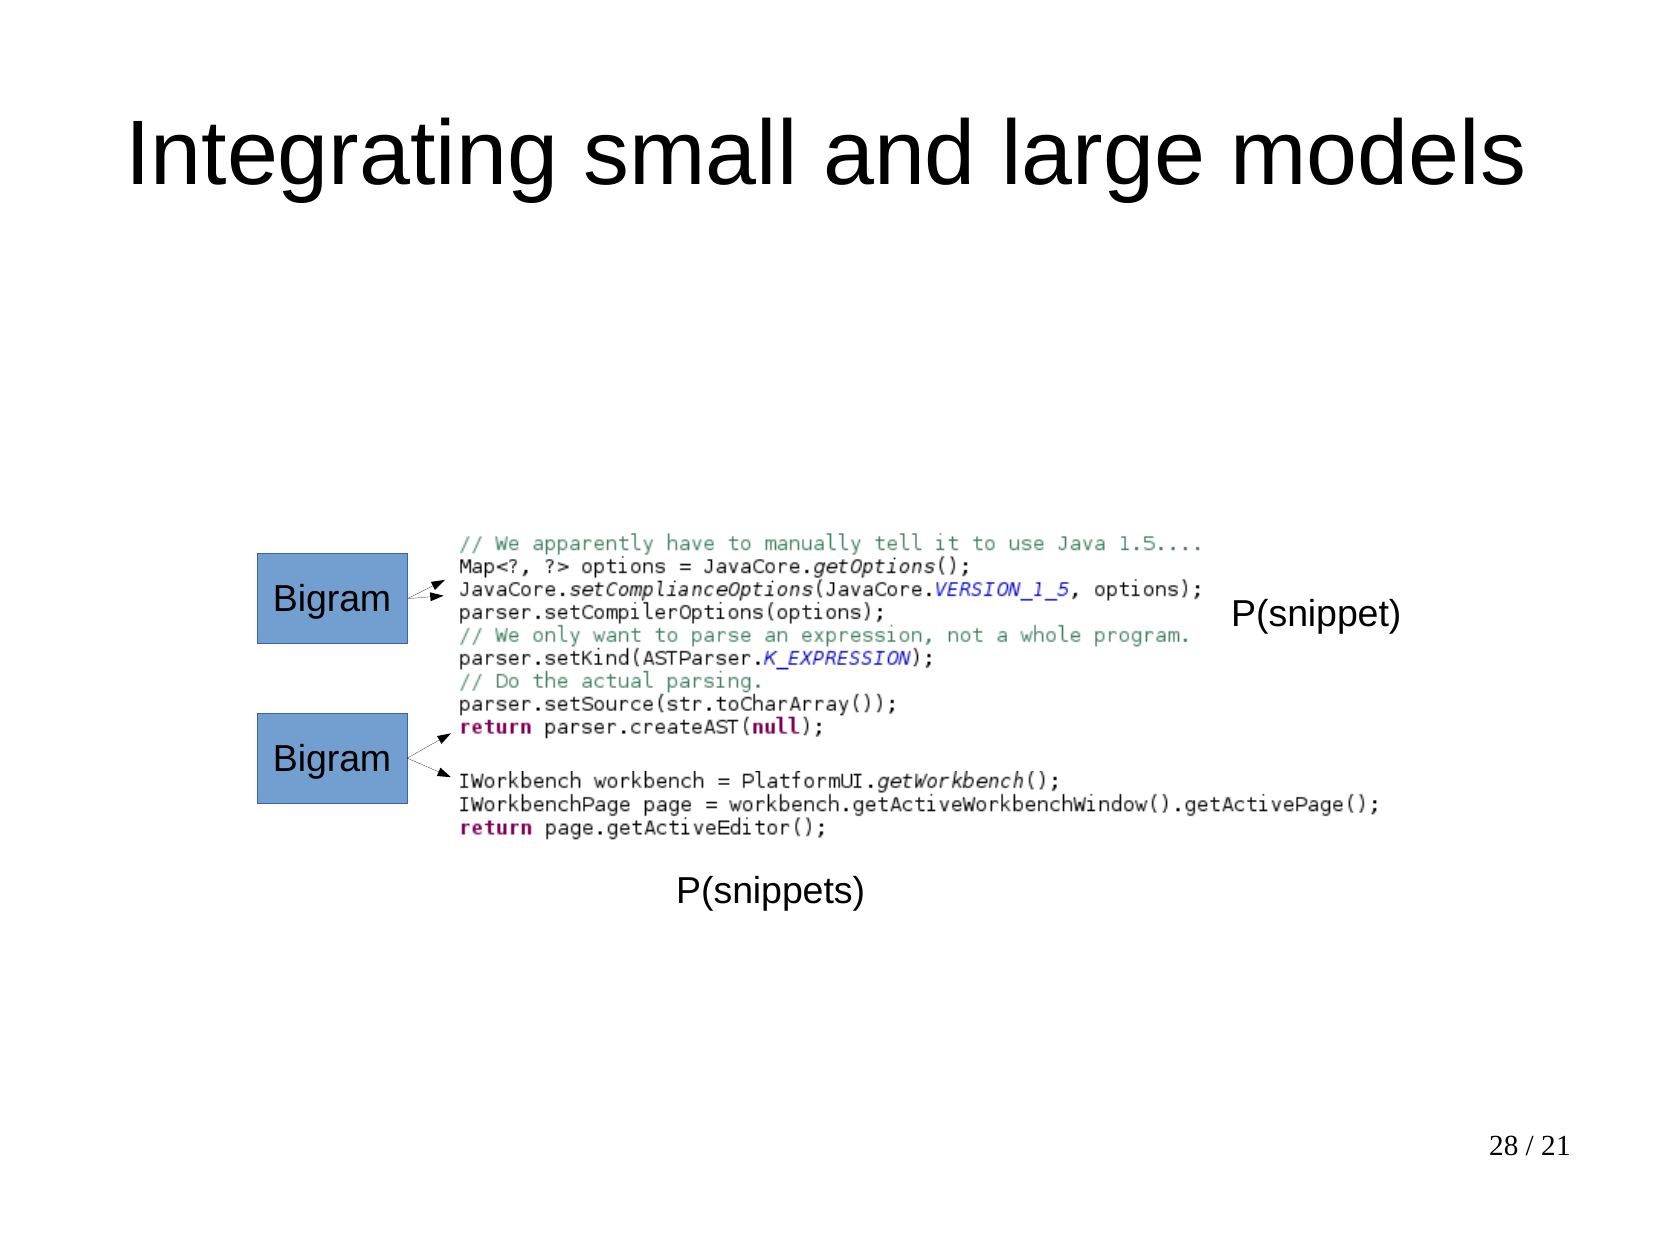

# Integrating small and large models
Bigram
P(snippet)
Bigram
P(snippets)
28